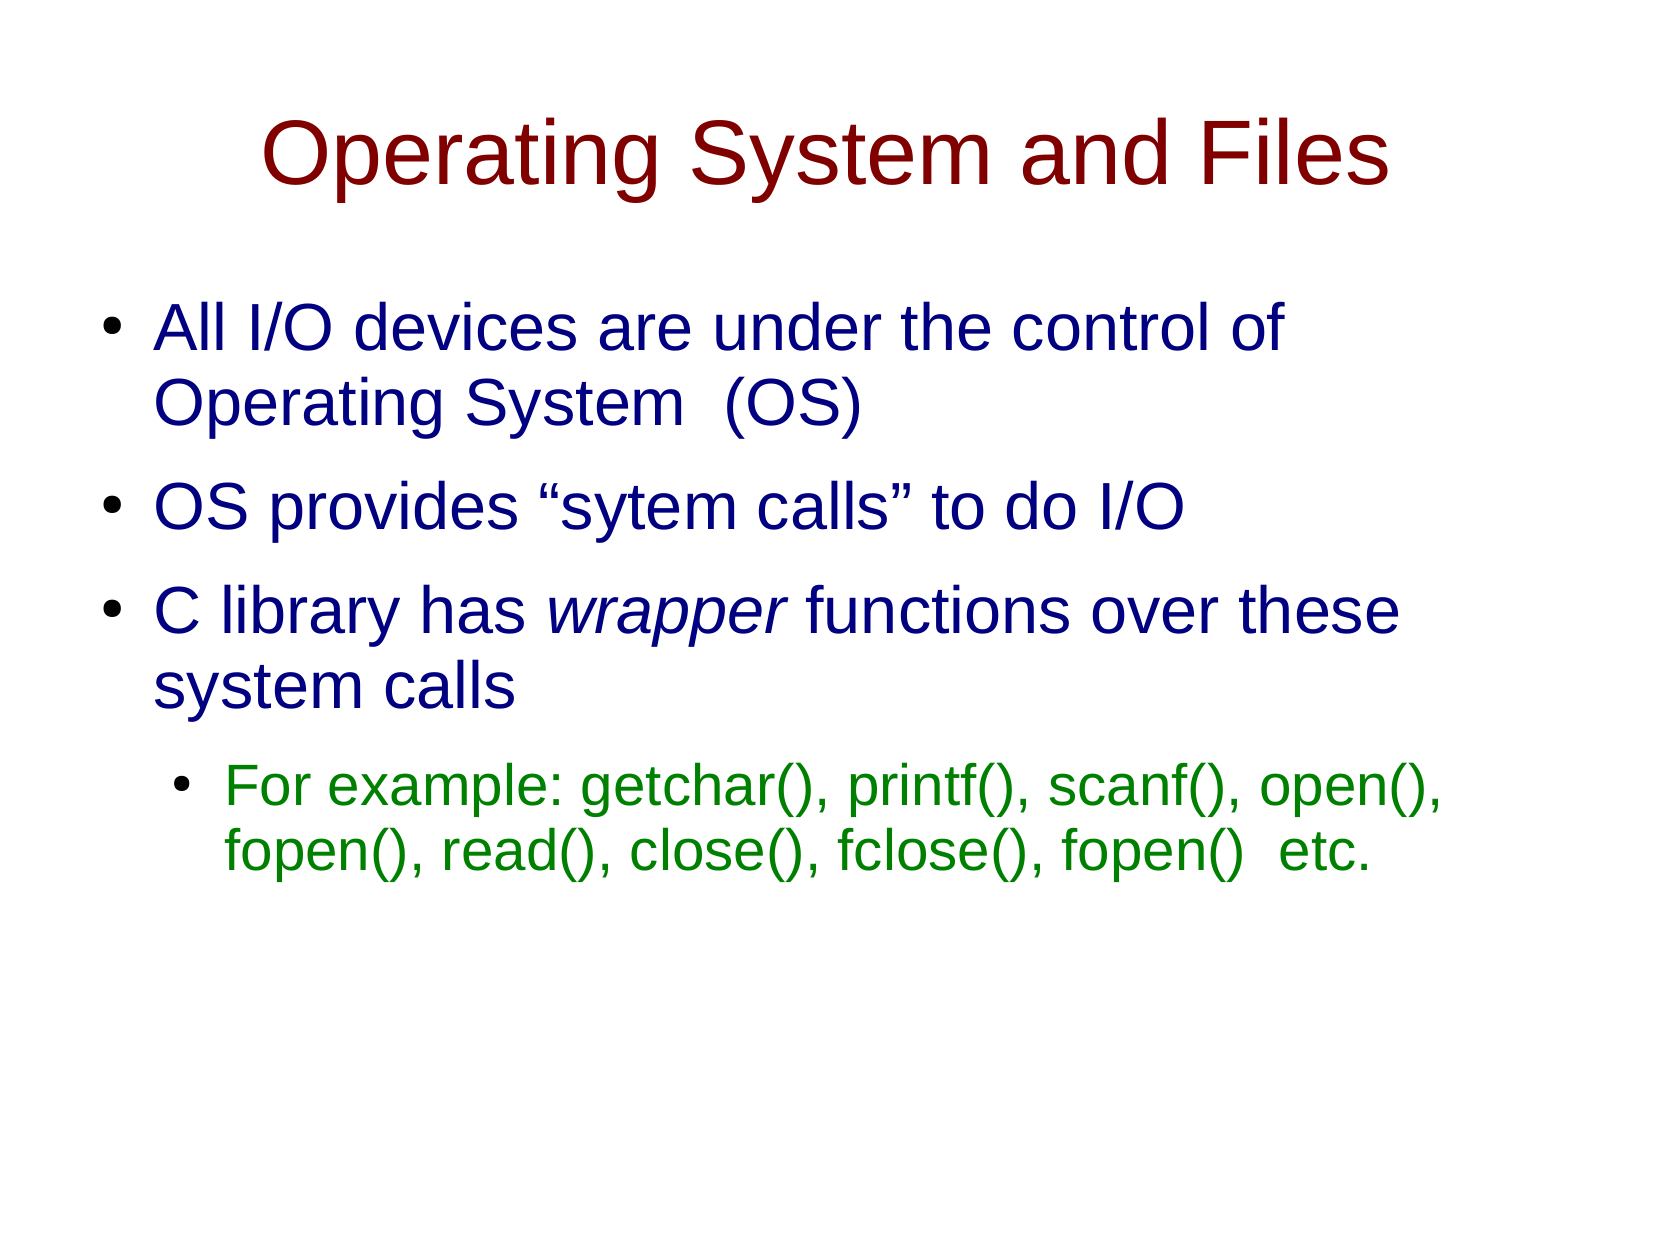

# Operating System and Files
All I/O devices are under the control of Operating System (OS)
OS provides “sytem calls” to do I/O
C library has wrapper functions over these system calls
For example: getchar(), printf(), scanf(), open(), fopen(), read(), close(), fclose(), fopen() etc.